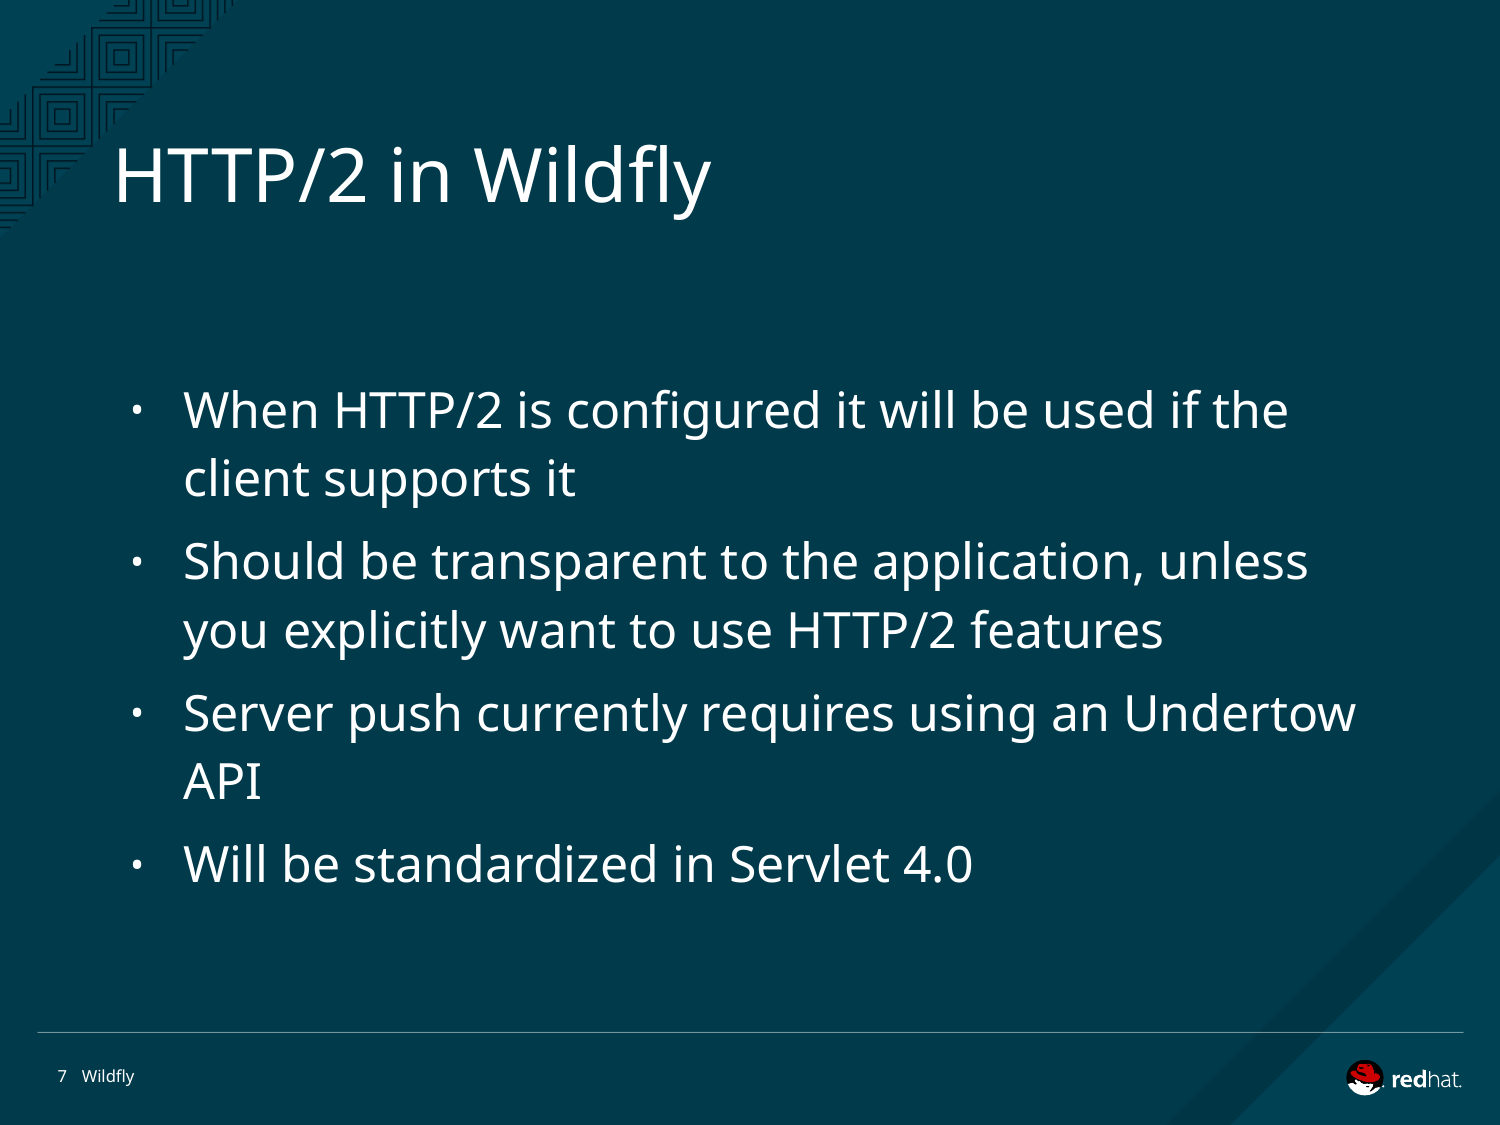

# HTTP/2 in Wildfly
When HTTP/2 is configured it will be used if the client supports it
Should be transparent to the application, unless you explicitly want to use HTTP/2 features
Server push currently requires using an Undertow API
Will be standardized in Servlet 4.0
7
Wildfly